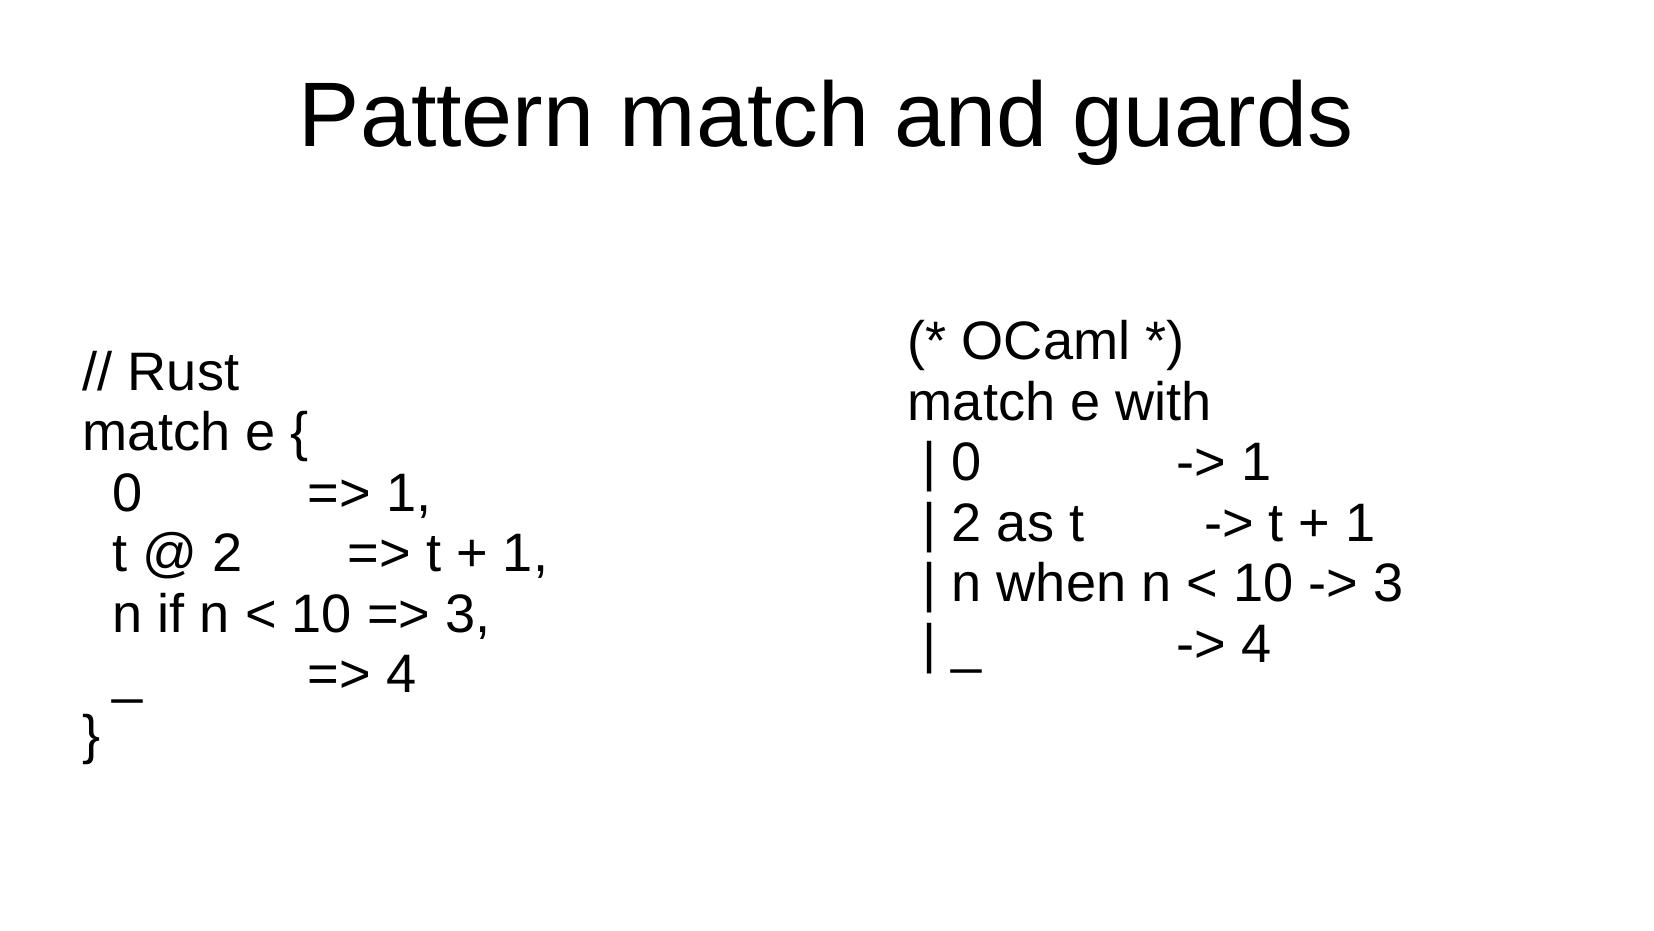

# Pattern match and guards
// Rust
match e {
 0 => 1,
 t @ 2 => t + 1,
 n if n < 10 => 3,
 _ => 4
}
(* OCaml *)
match e with
 | 0 -> 1
 | 2 as t -> t + 1
 | n when n < 10 -> 3
 | _ -> 4